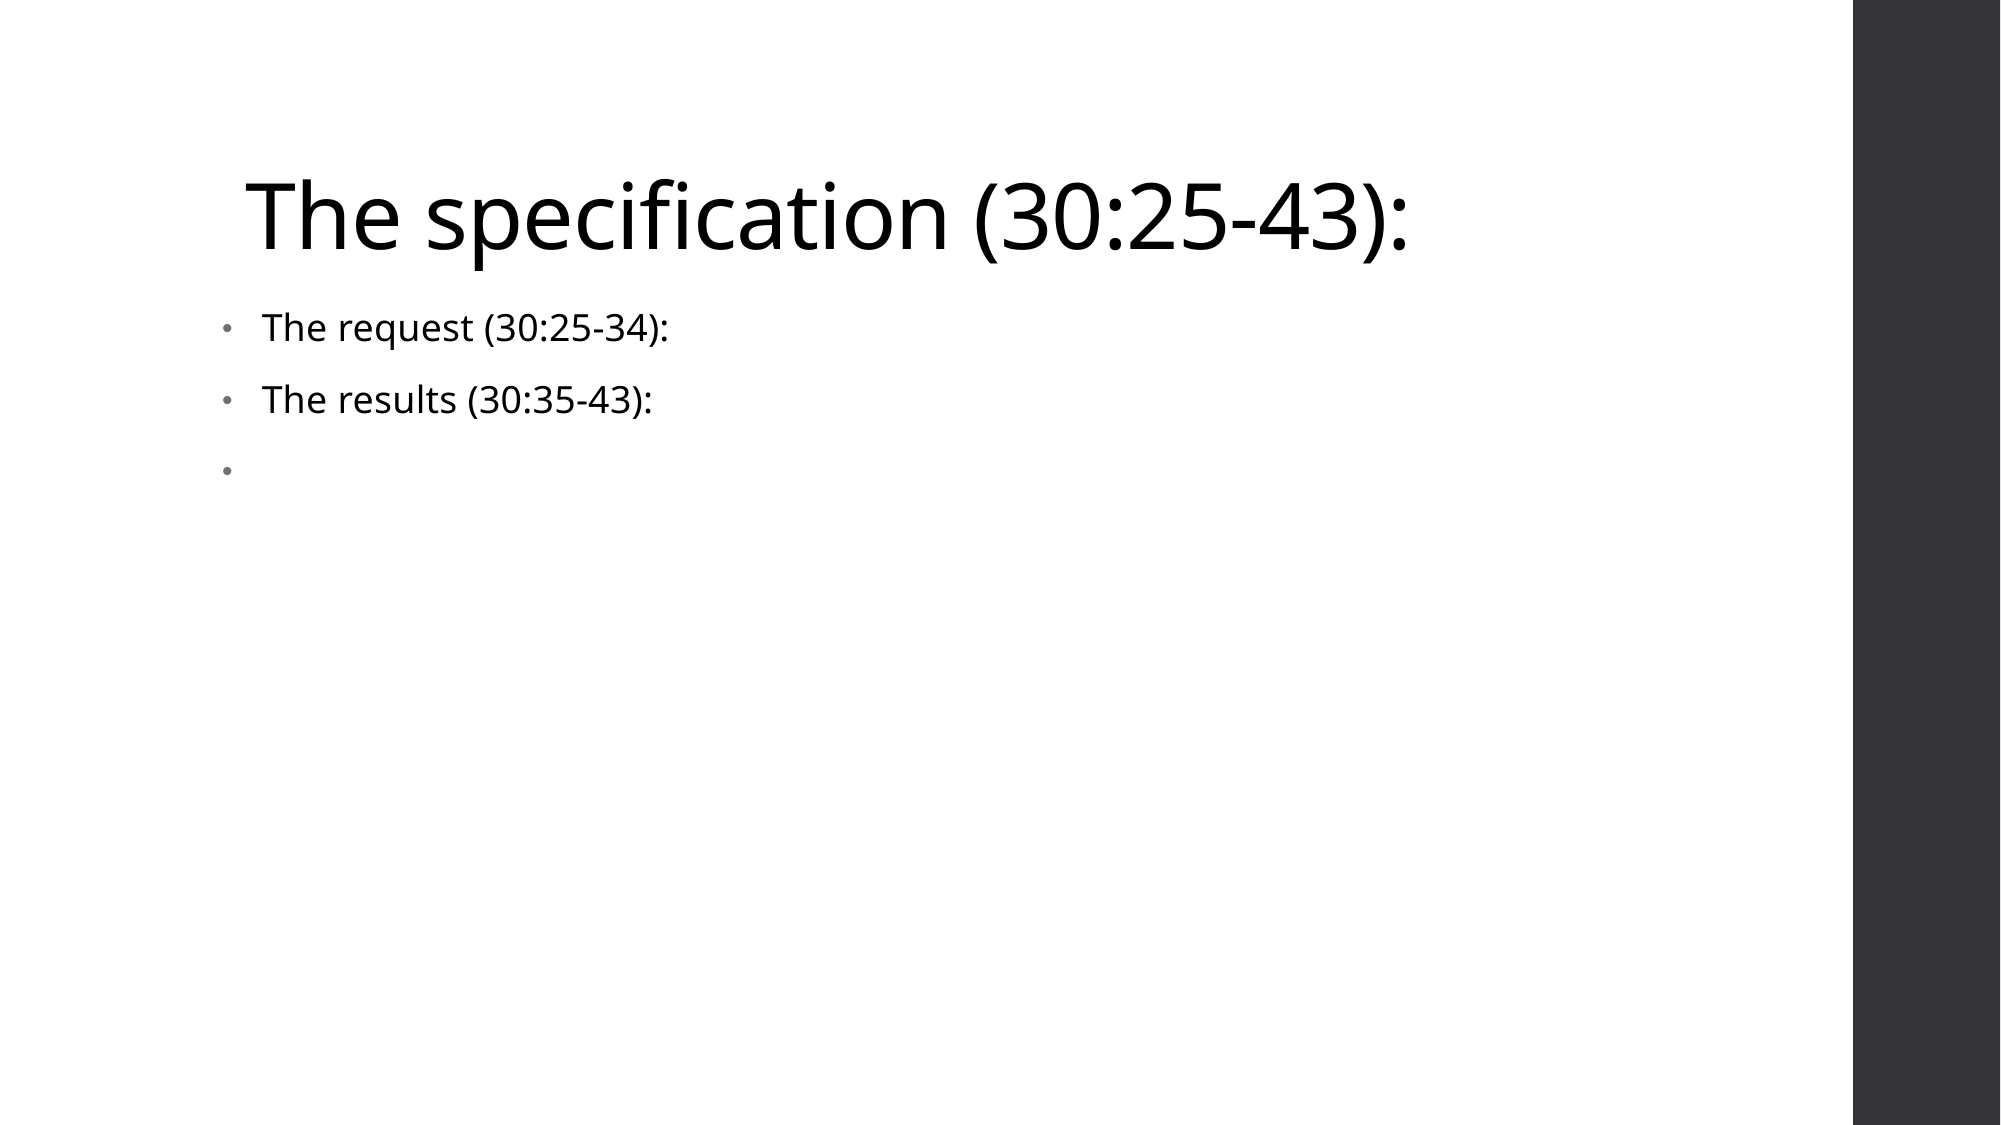

# The specification (30:25-43):
 The request (30:25-34):
 The results (30:35-43):